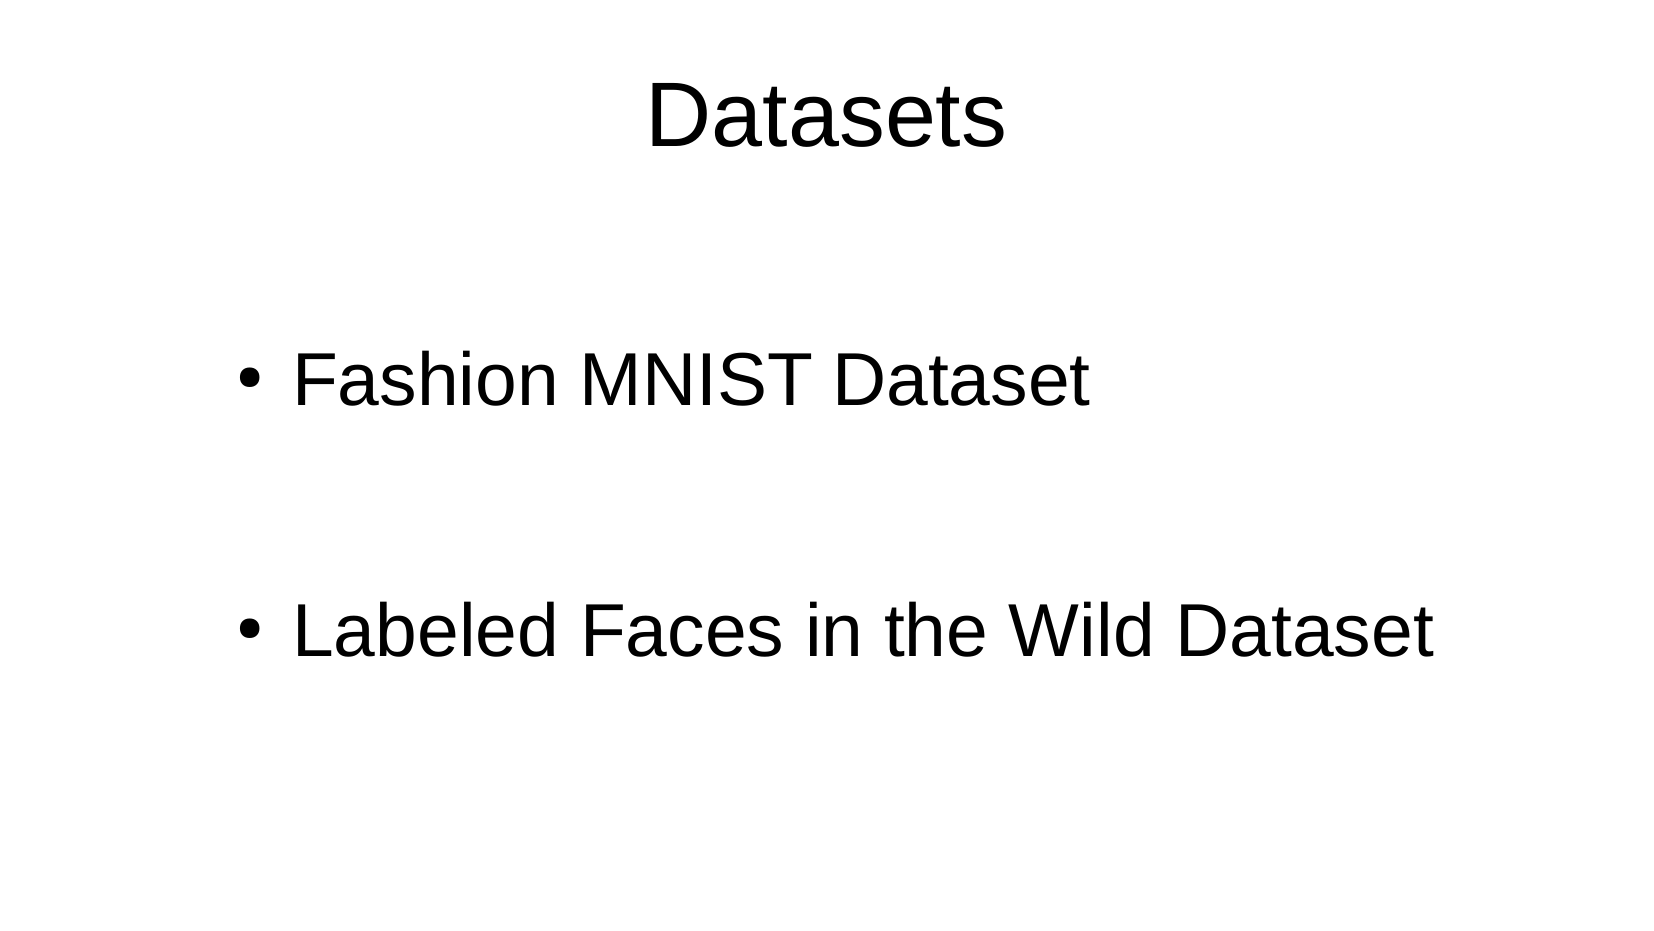

# Datasets
 Fashion MNIST Dataset
 Labeled Faces in the Wild Dataset